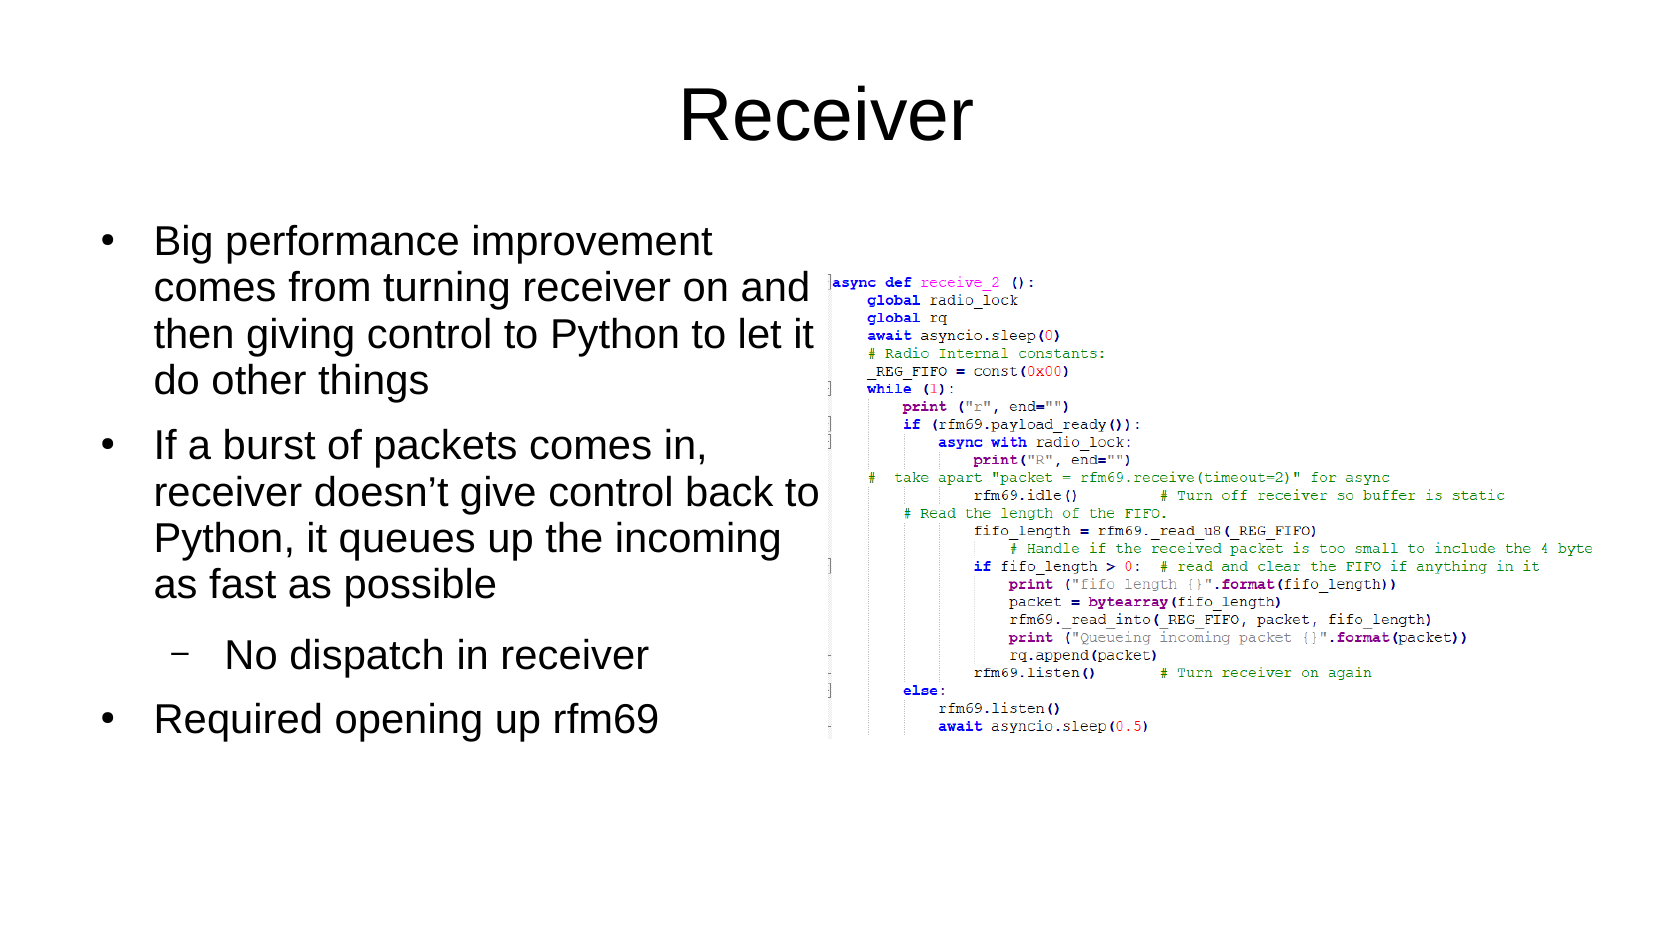

# Receiver
Big performance improvement comes from turning receiver on and then giving control to Python to let it do other things
If a burst of packets comes in, receiver doesn’t give control back to Python, it queues up the incoming as fast as possible
No dispatch in receiver
Required opening up rfm69